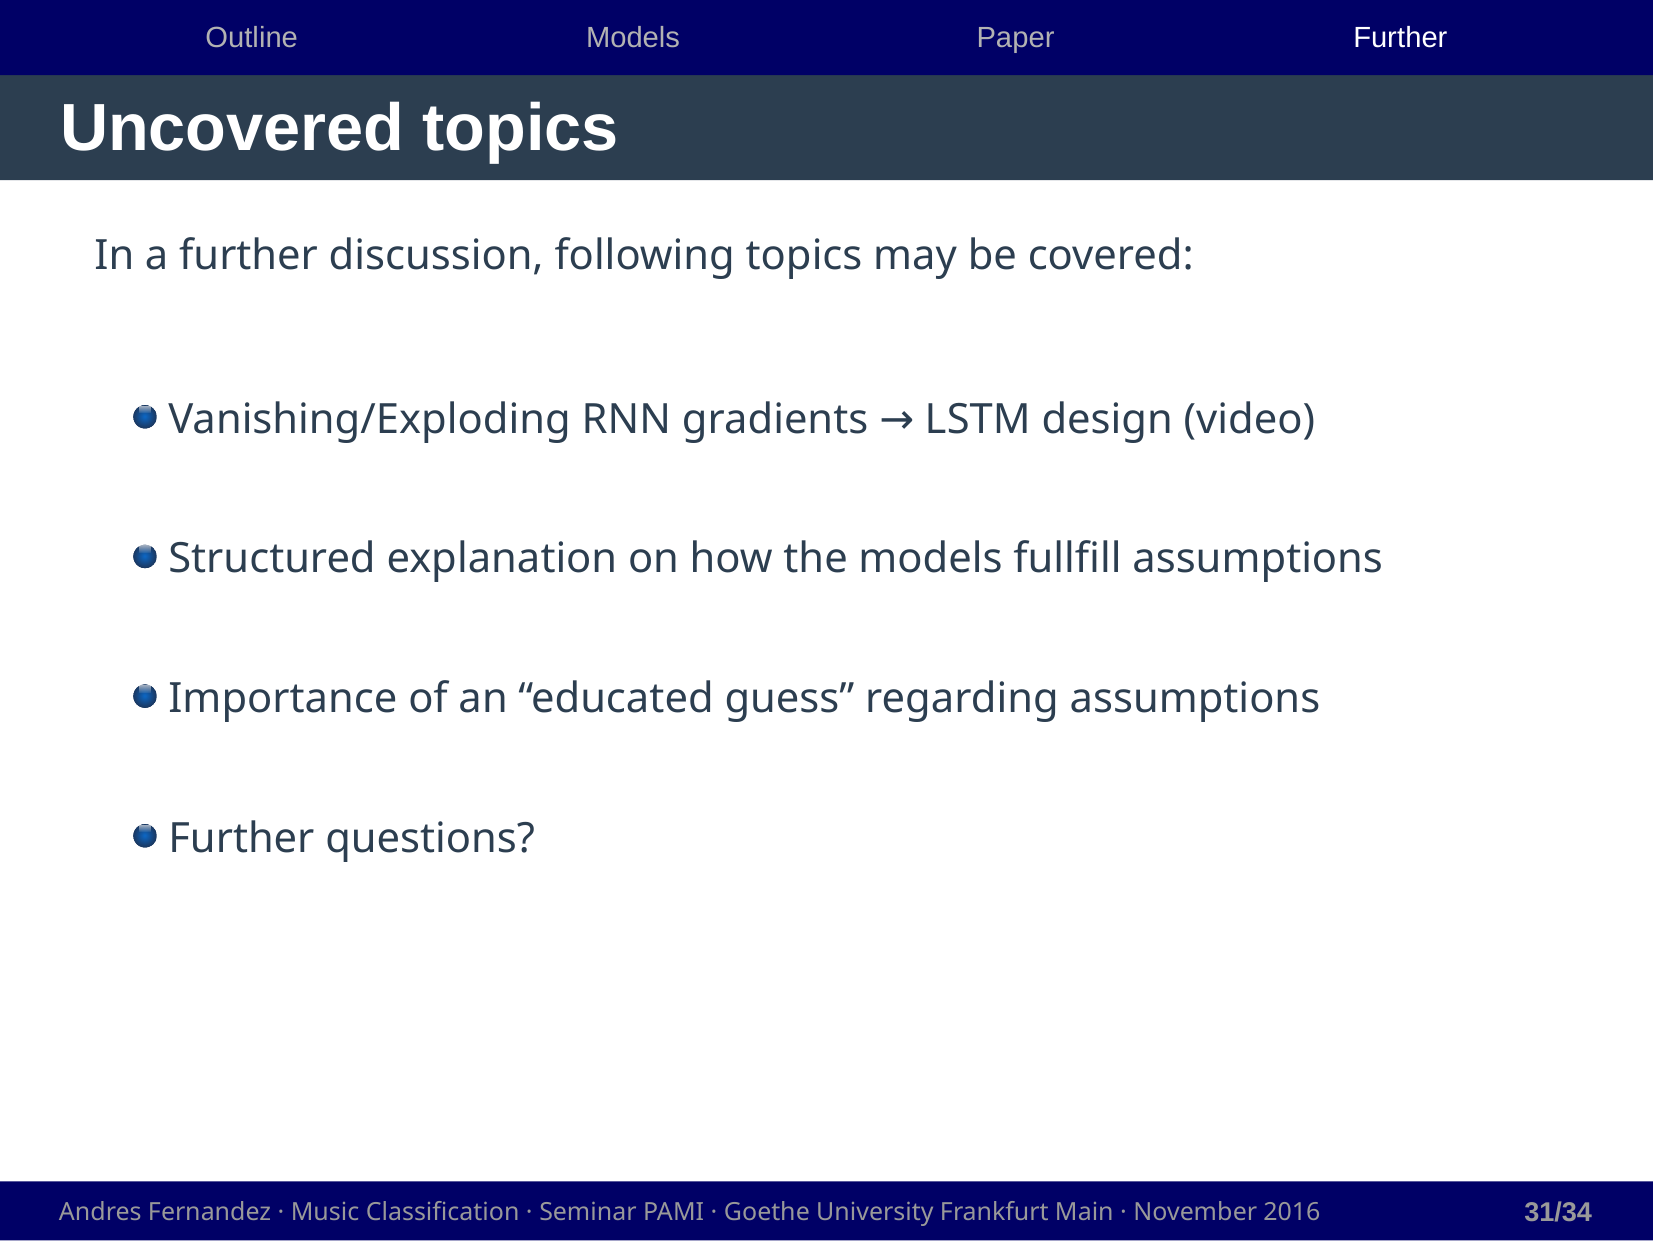

Outline Models Paper Further
# Uncovered topics
In a further discussion, following topics may be covered:
 Vanishing/Exploding RNN gradients → LSTM design (video)
 Structured explanation on how the models fullfill assumptions
 Importance of an “educated guess” regarding assumptions
 Further questions?